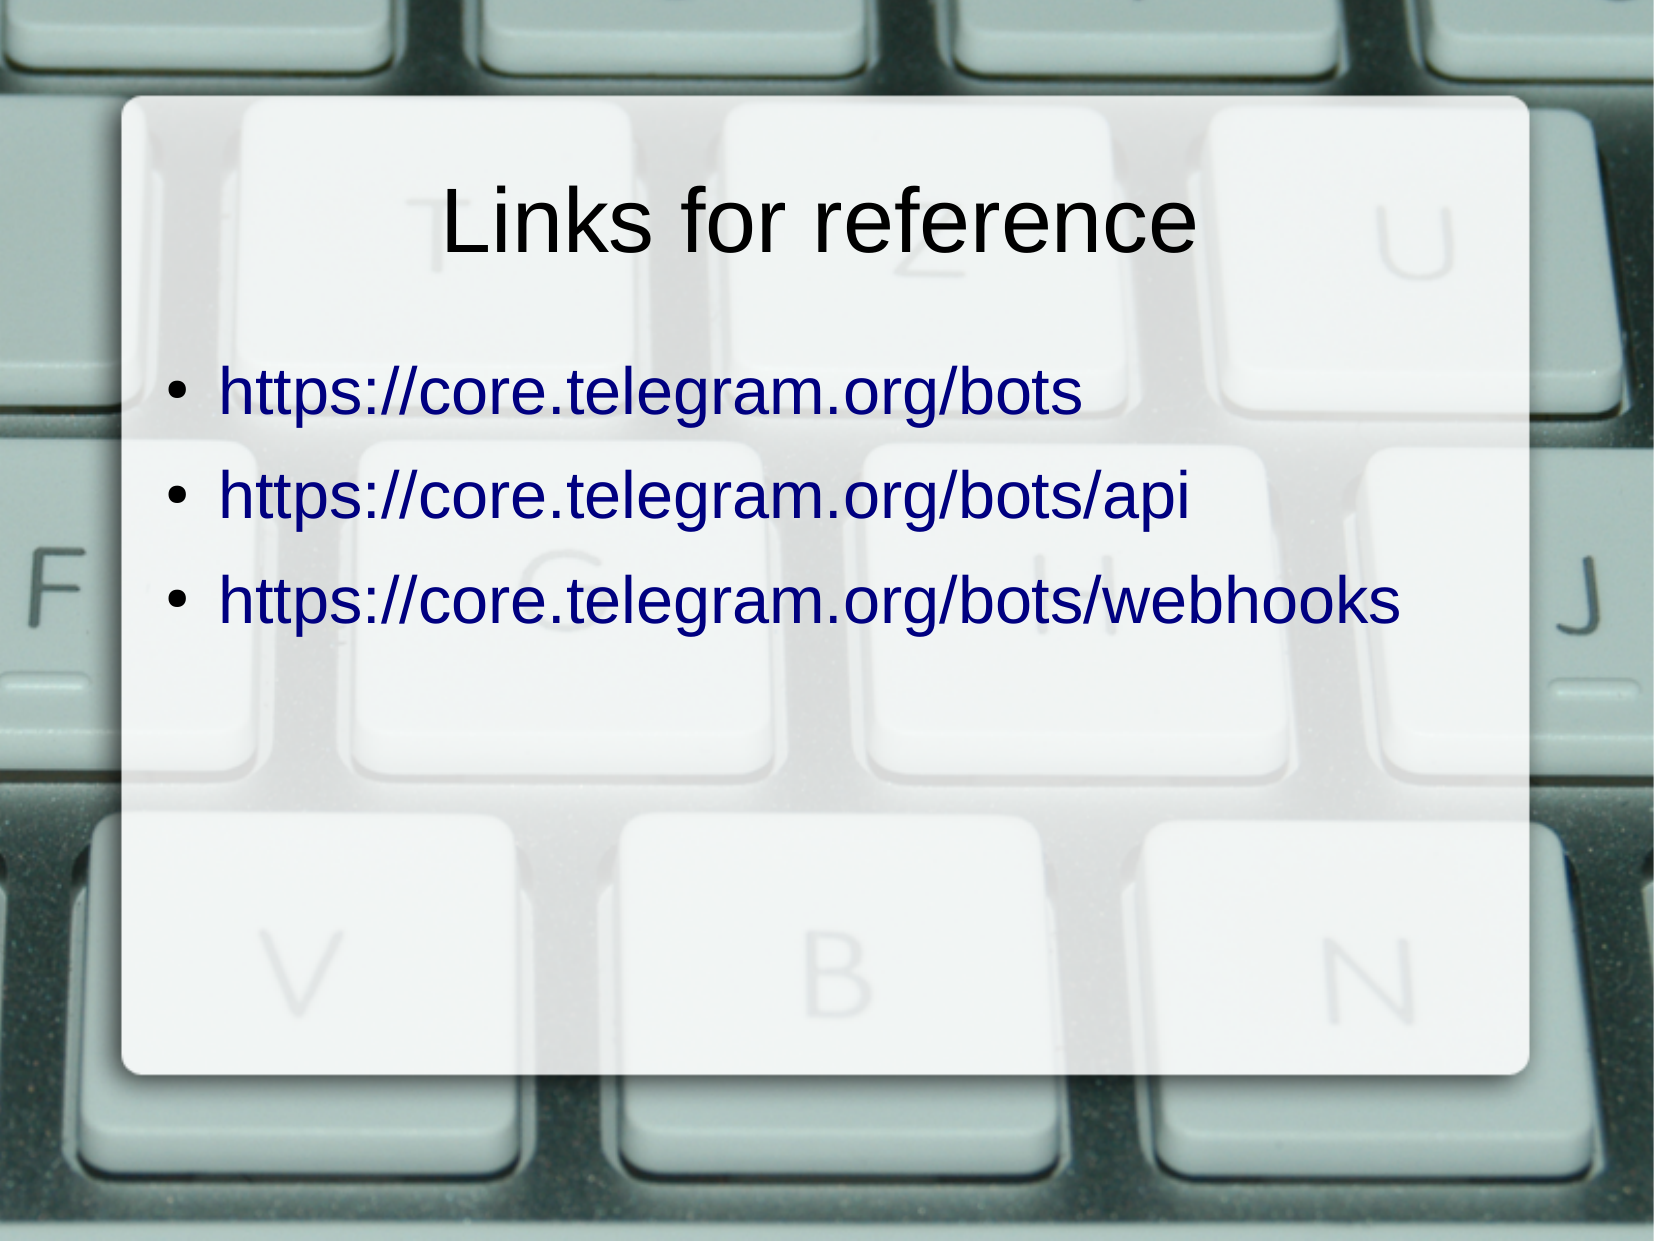

# Links for reference
https://core.telegram.org/bots
https://core.telegram.org/bots/api
https://core.telegram.org/bots/webhooks